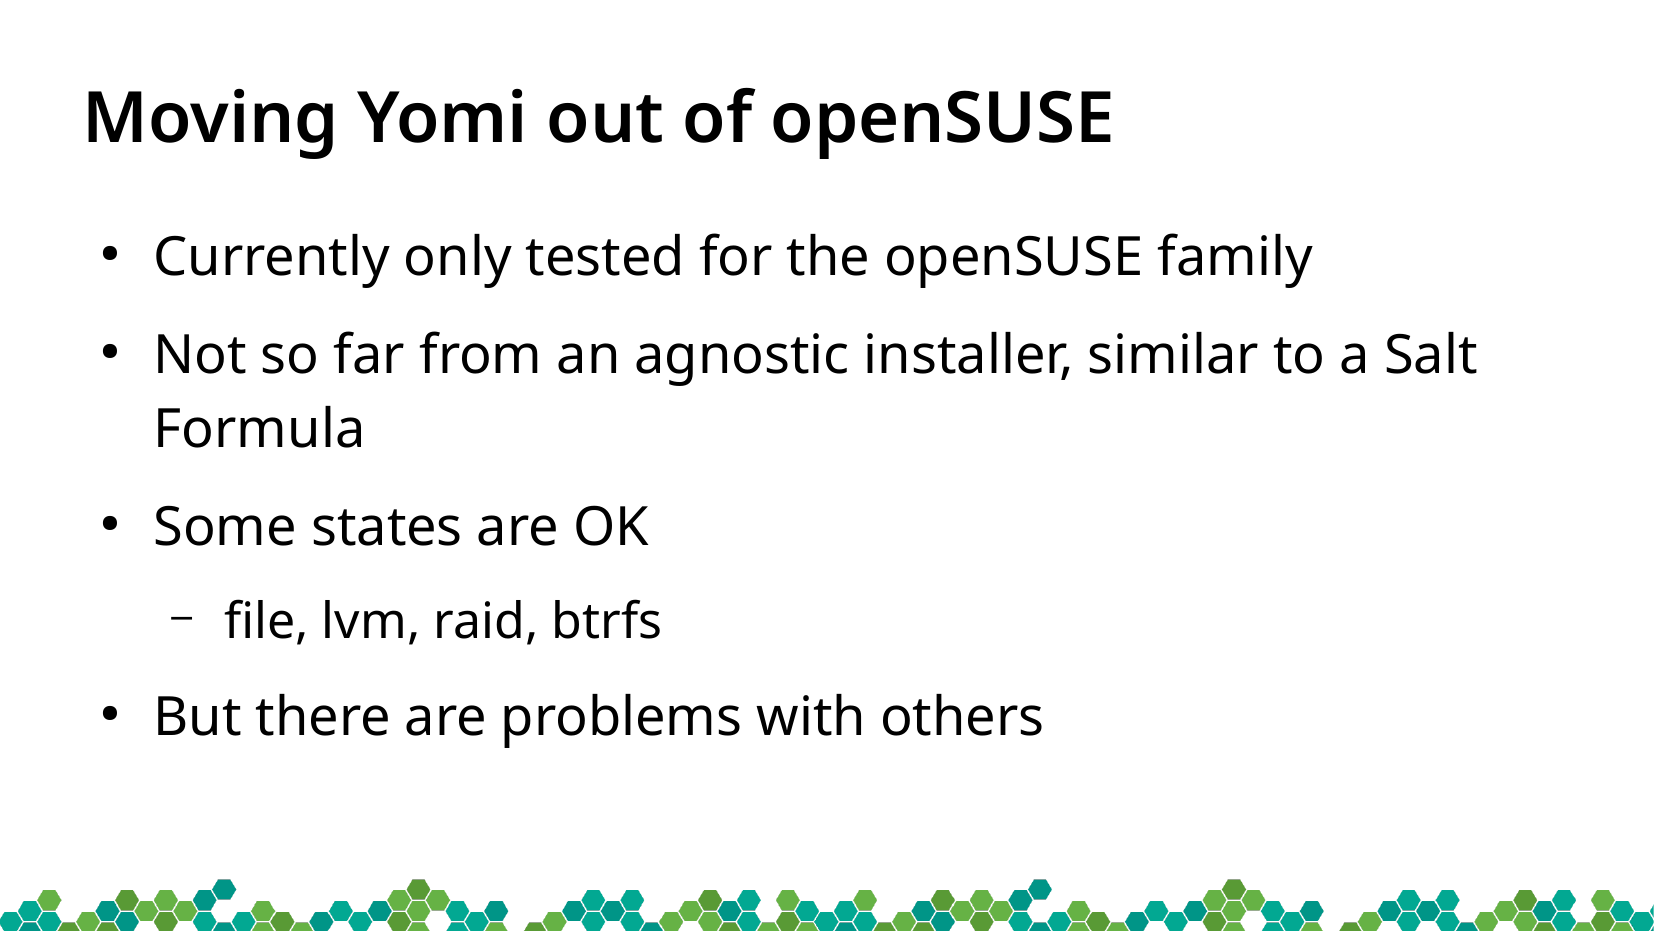

# Moving Yomi out of openSUSE
Currently only tested for the openSUSE family
Not so far from an agnostic installer, similar to a Salt Formula
Some states are OK
file, lvm, raid, btrfs
But there are problems with others